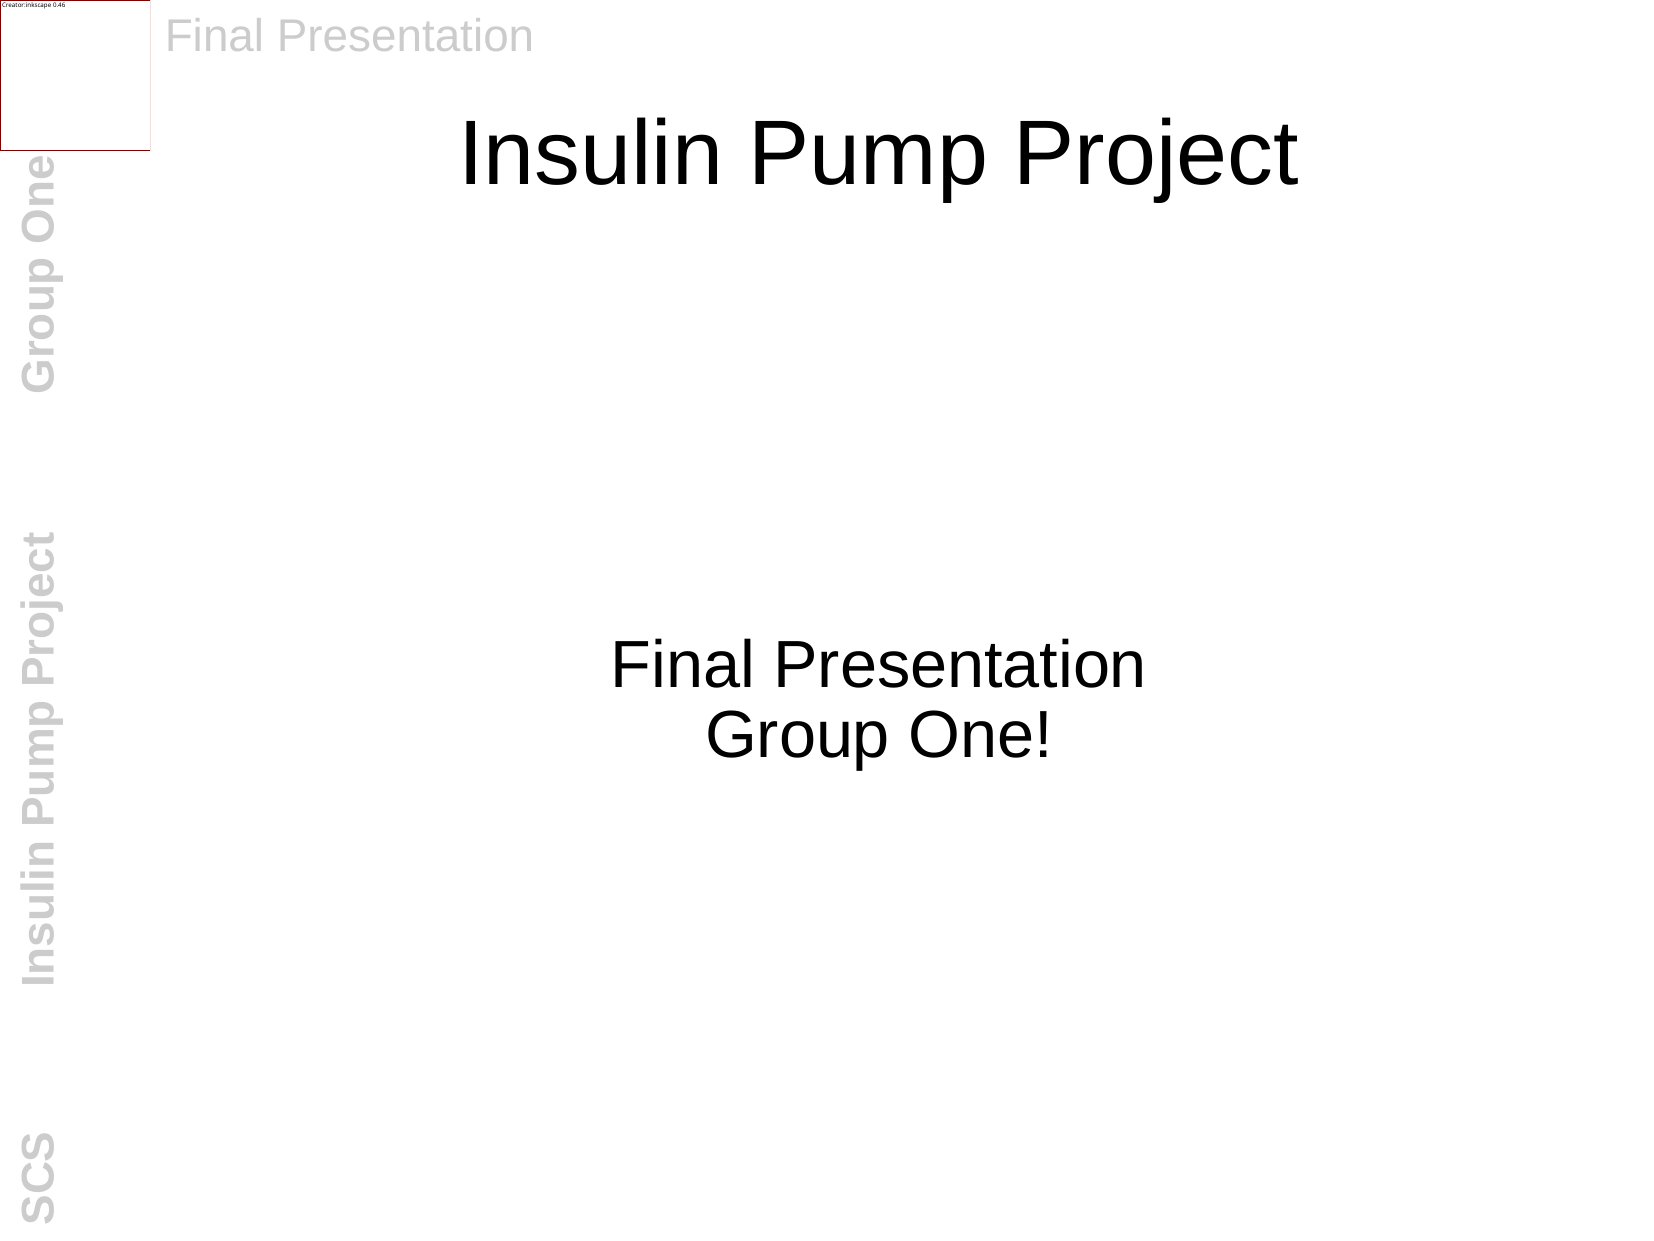

# Insulin Pump Project
Final Presentation
Group One!